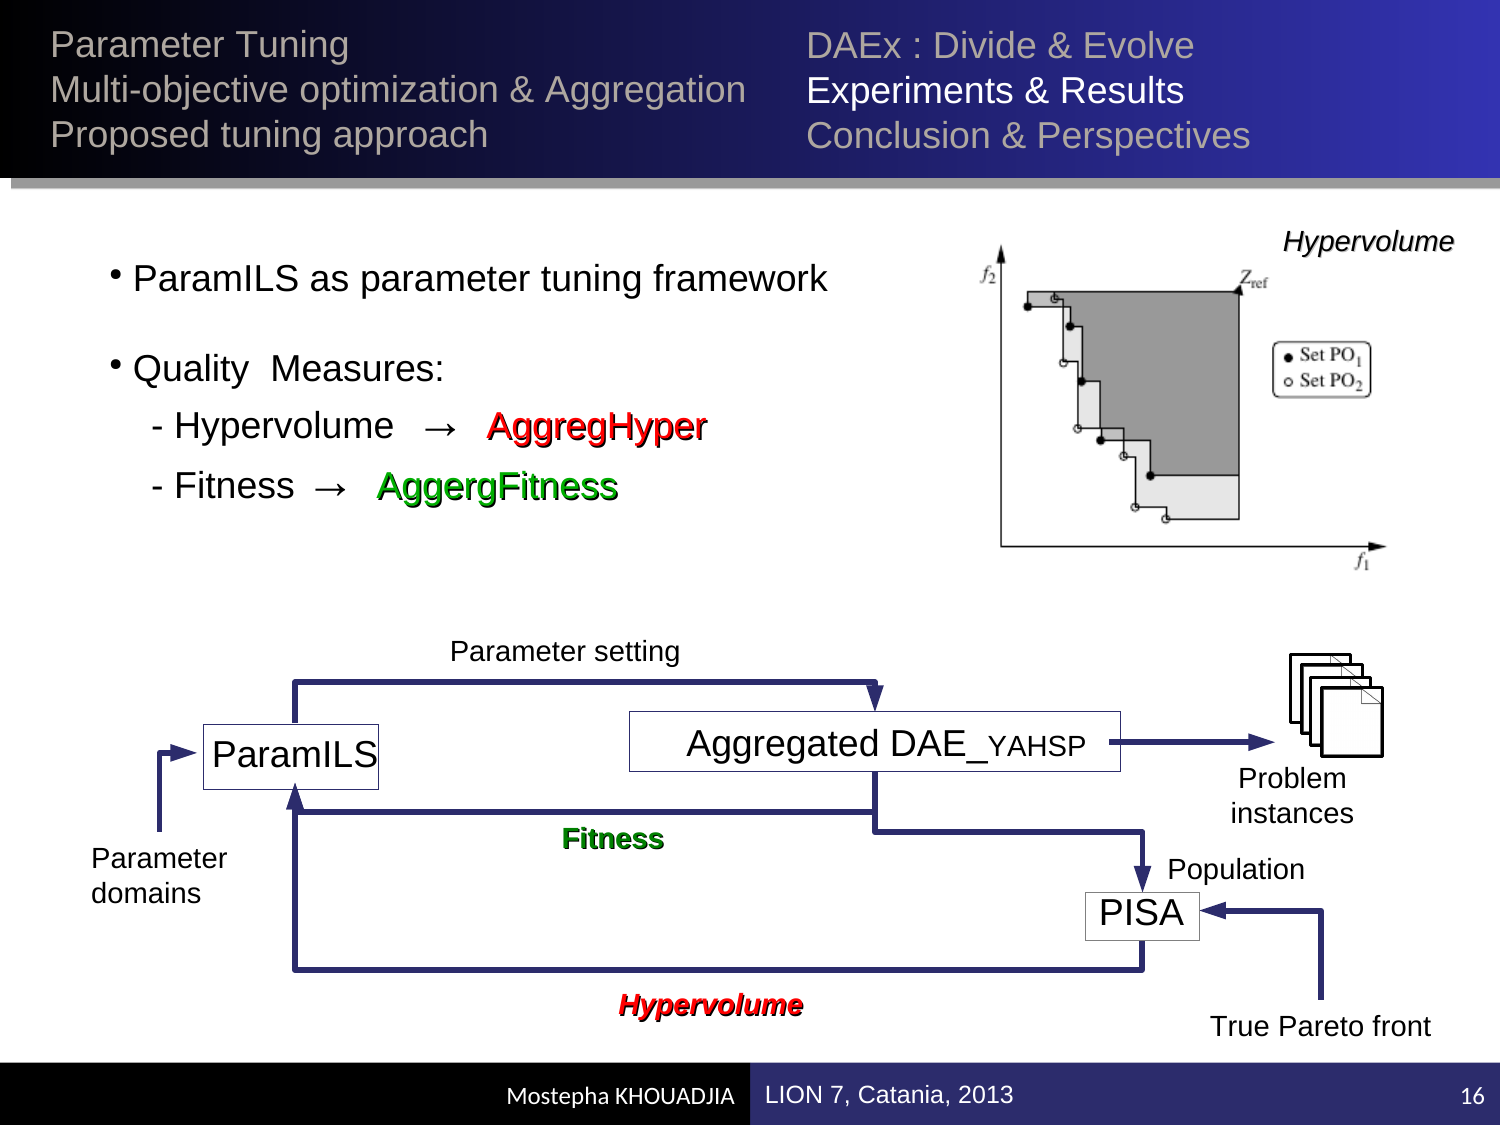

Parameter Tuning
Multi-objective optimization & Aggregation
Proposed tuning approach
DAEx : Divide & Evolve
Experiments & Results
Conclusion & Perspectives
Hypervolume
 ParamILS as parameter tuning framework
 Quality Measures:
 - Hypervolume → AggregHyper
 - Fitness → AggergFitness
Parameter setting
 Aggregated DAE_YAHSP
ParamILS
Problem
instances
Fitness
Parameter
domains
Population
PISA
Hypervolume
True Pareto front
16